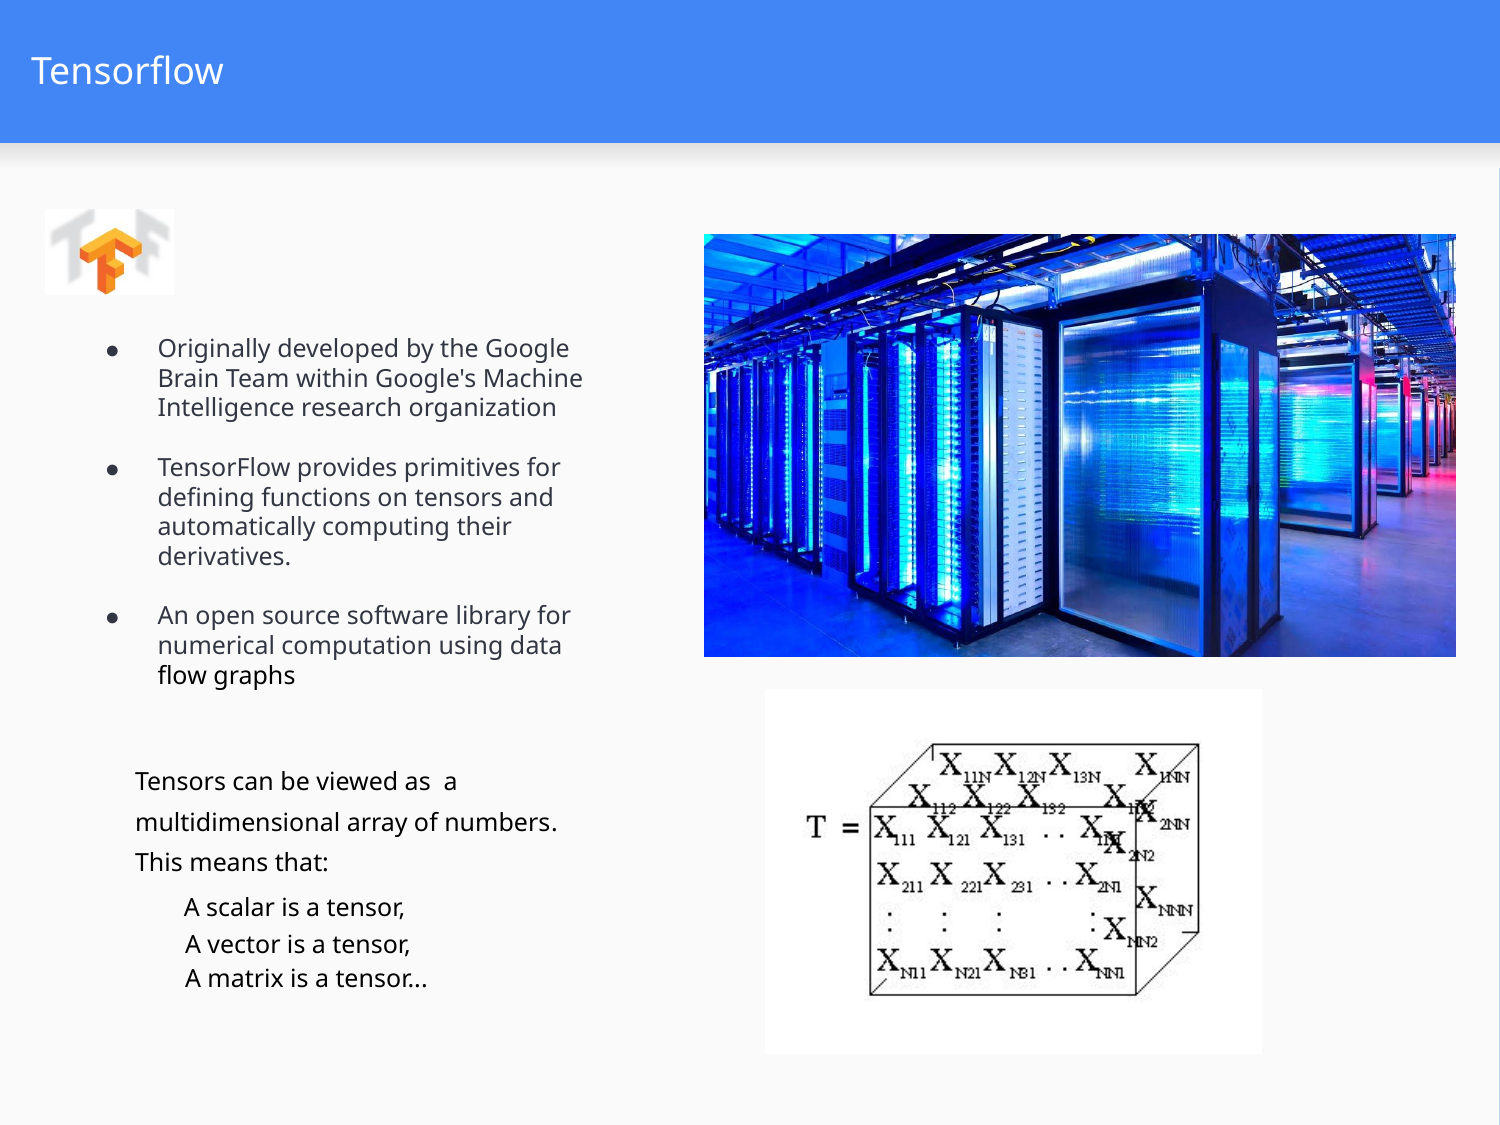

# Tensorflow
Originally developed by the Google
●
Brain Team within Google's Machine
Intelligence research organization
TensorFlow provides primitives for
●
defining functions on tensors and
automatically computing their
derivatives.
An open source software library for
●
numerical computation using data
flow graphs
Tensors can be viewed as a
multidimensional array of numbers.
This means that:
 A scalar is a tensor,
 A vector is a tensor,
 A matrix is a tensor...